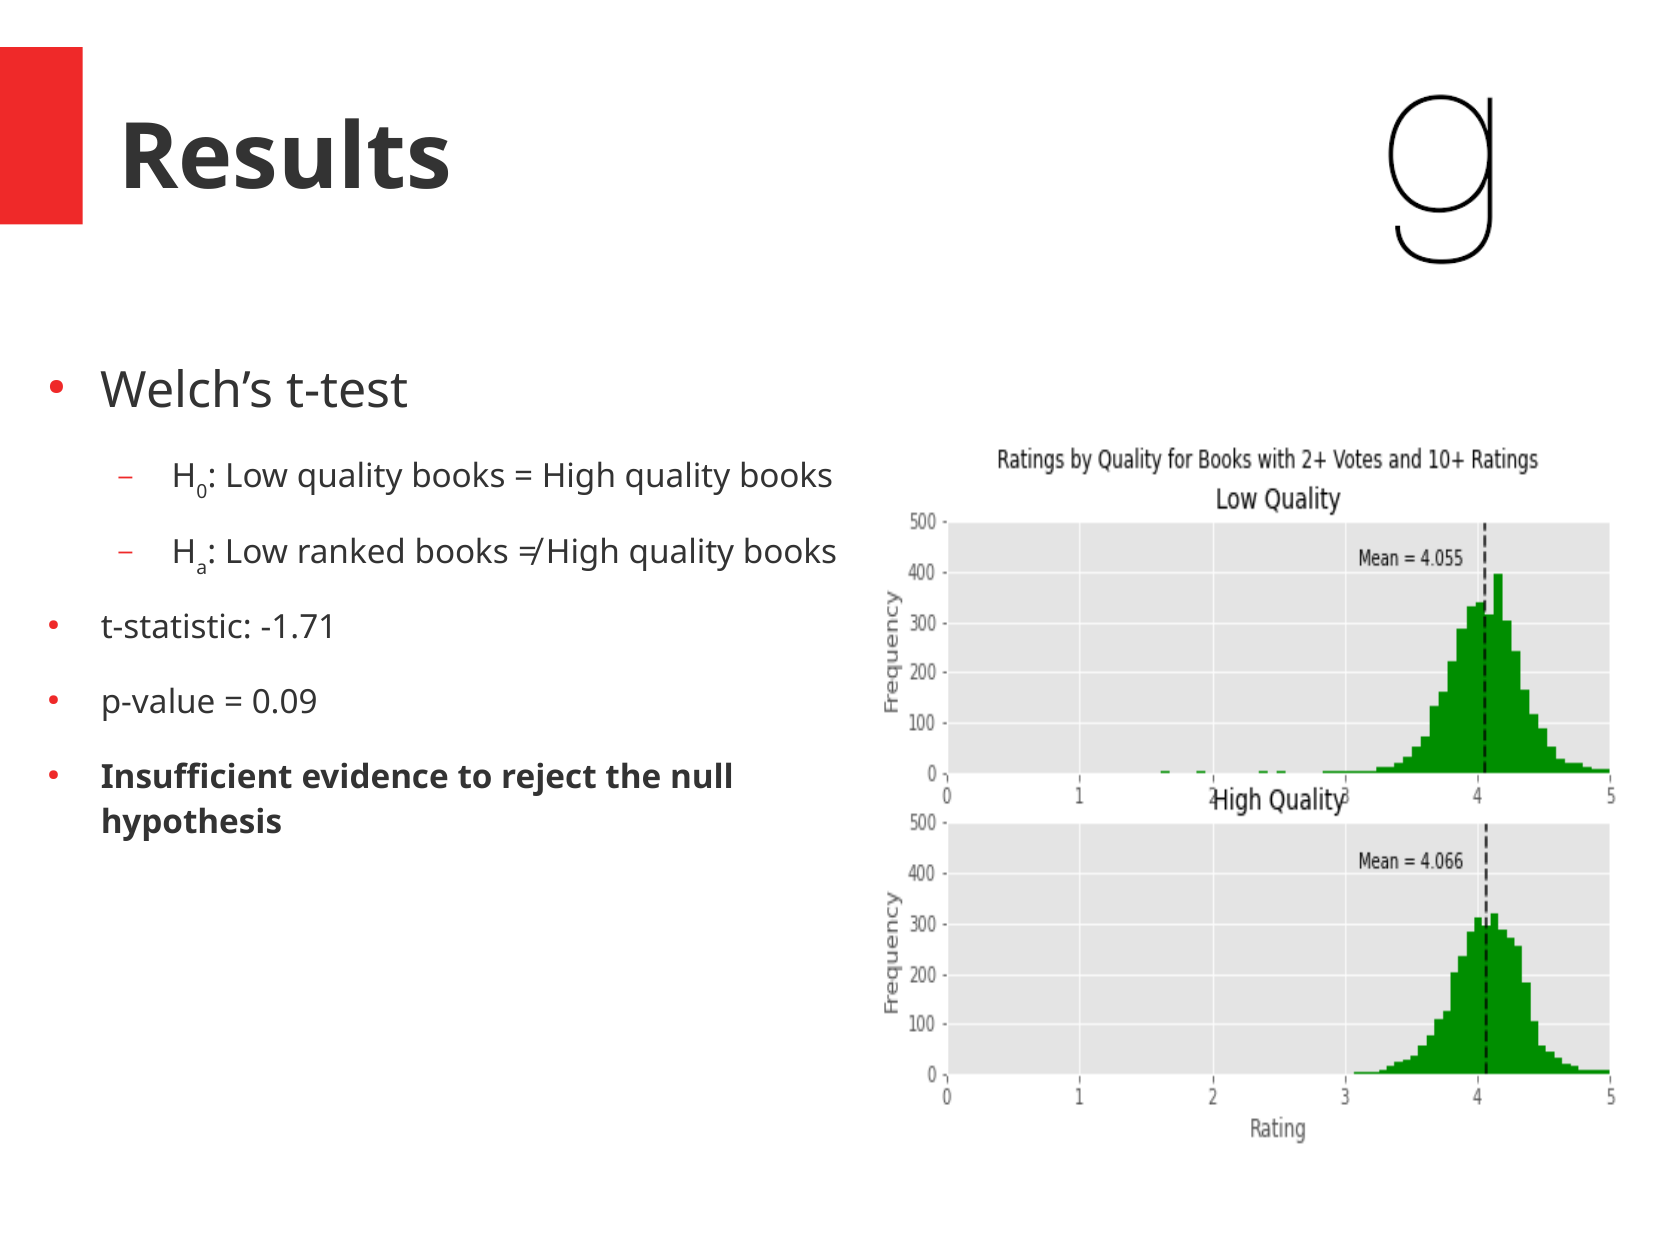

# Results
Welch’s t-test
H0: Low quality books = High quality books
Ha: Low ranked books ≠ High quality books
t-statistic: -1.71
p-value = 0.09
Insufficient evidence to reject the null hypothesis
5